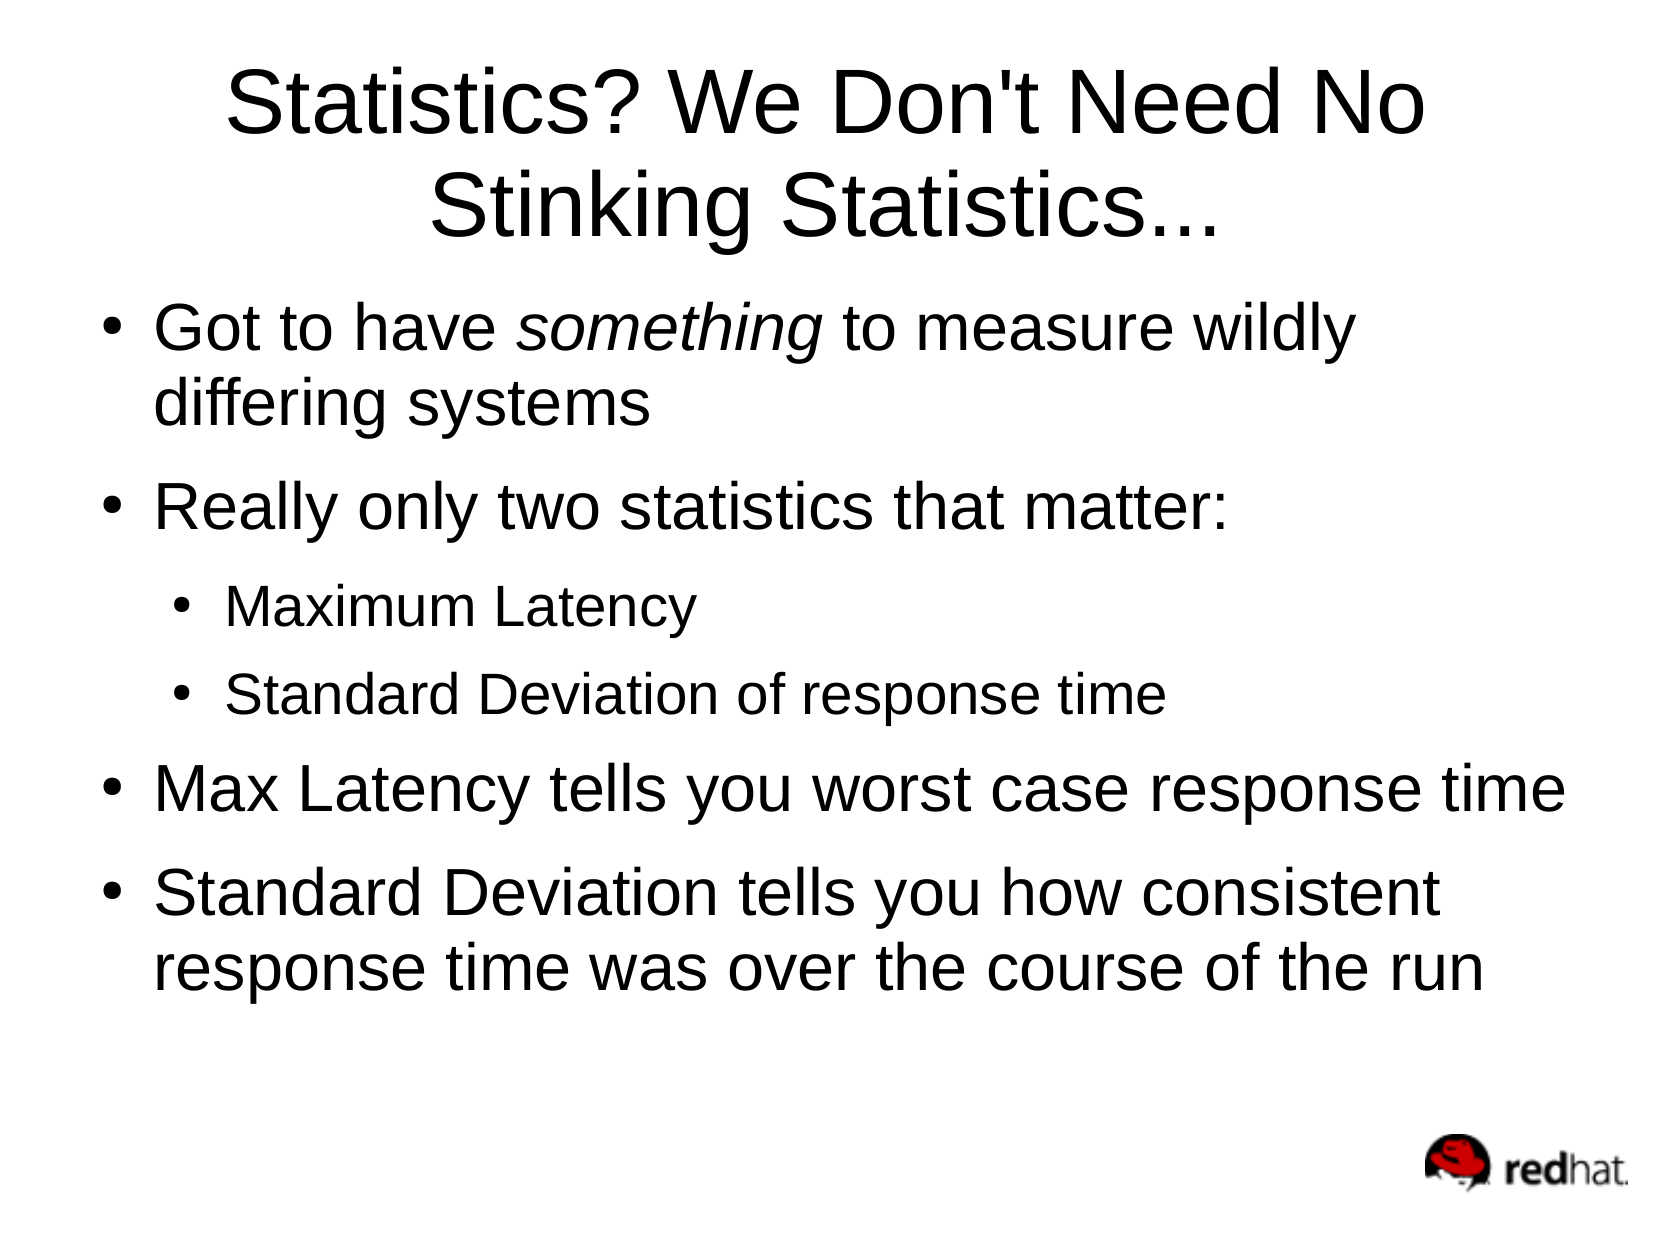

# Statistics? We Don't Need No Stinking Statistics...
Got to have something to measure wildly differing systems
Really only two statistics that matter:
Maximum Latency
Standard Deviation of response time
Max Latency tells you worst case response time
Standard Deviation tells you how consistent response time was over the course of the run